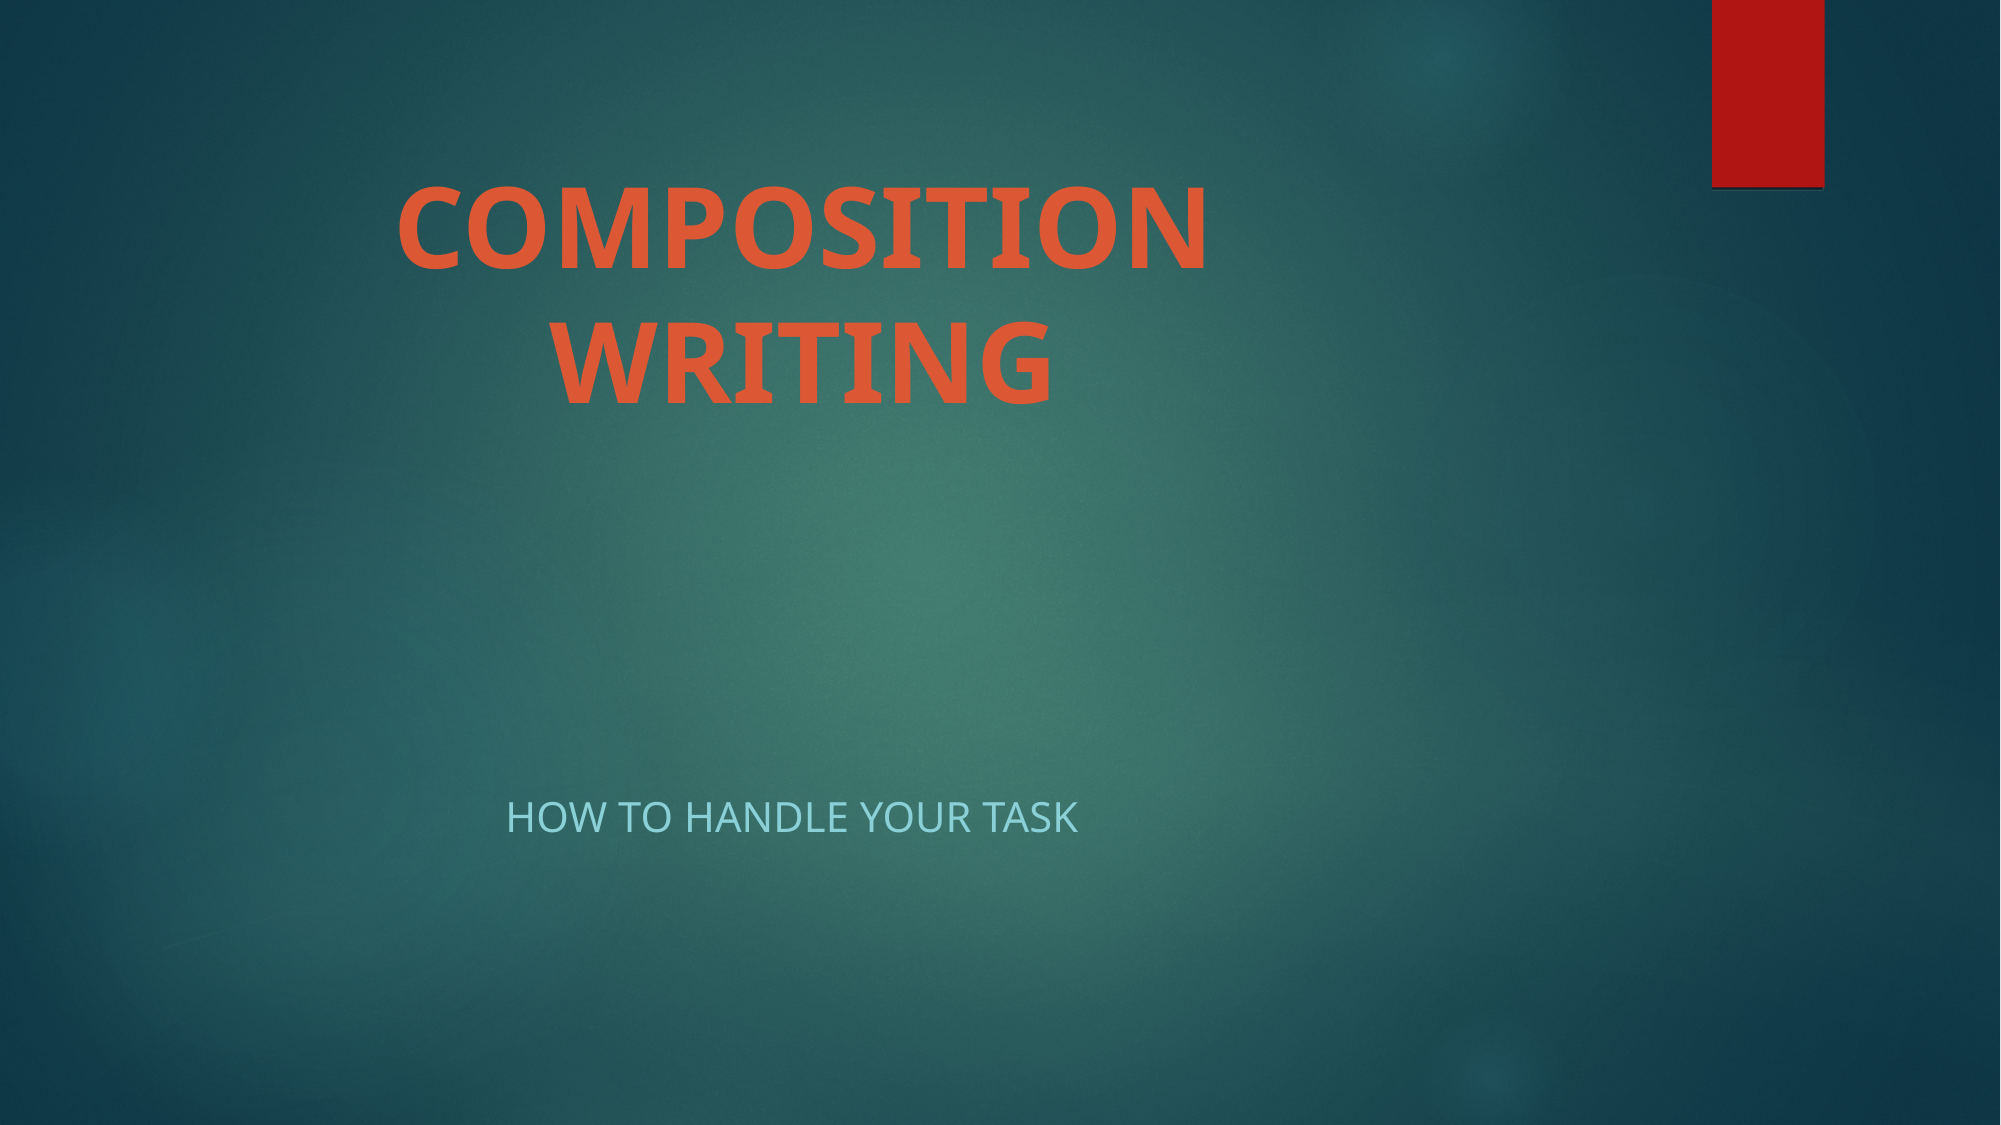

COMPOSITION WRITING
#
 How to handle your task